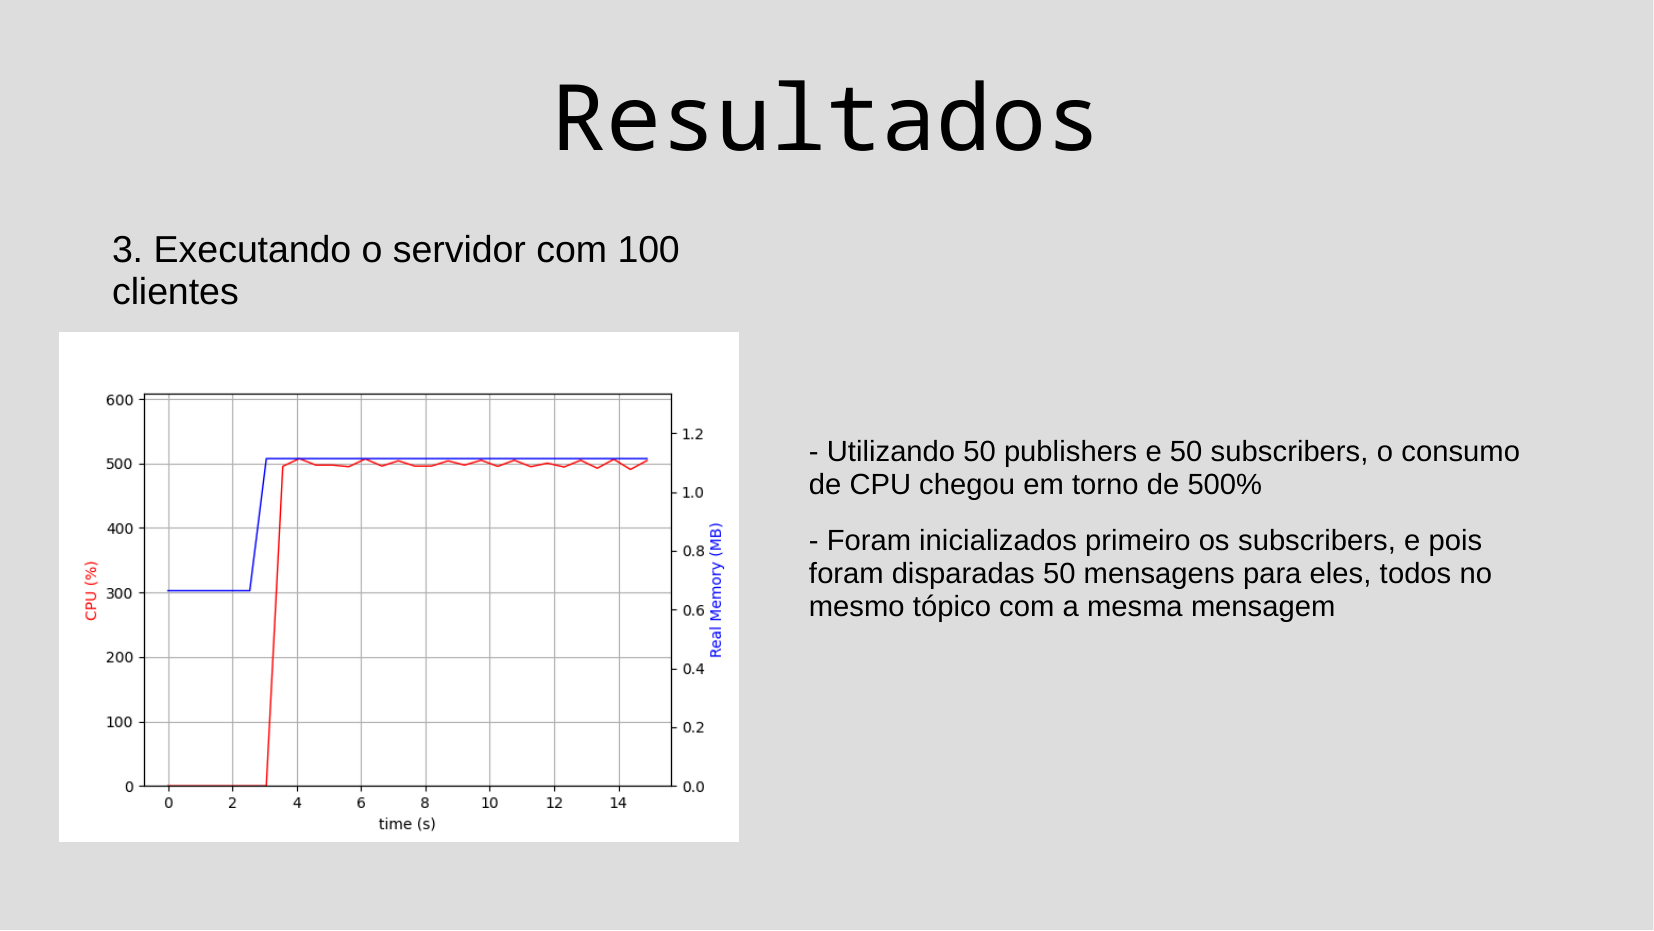

# Resultados
3. Executando o servidor com 100 clientes
- Utilizando 50 publishers e 50 subscribers, o consumo de CPU chegou em torno de 500%
- Foram inicializados primeiro os subscribers, e pois foram disparadas 50 mensagens para eles, todos no mesmo tópico com a mesma mensagem